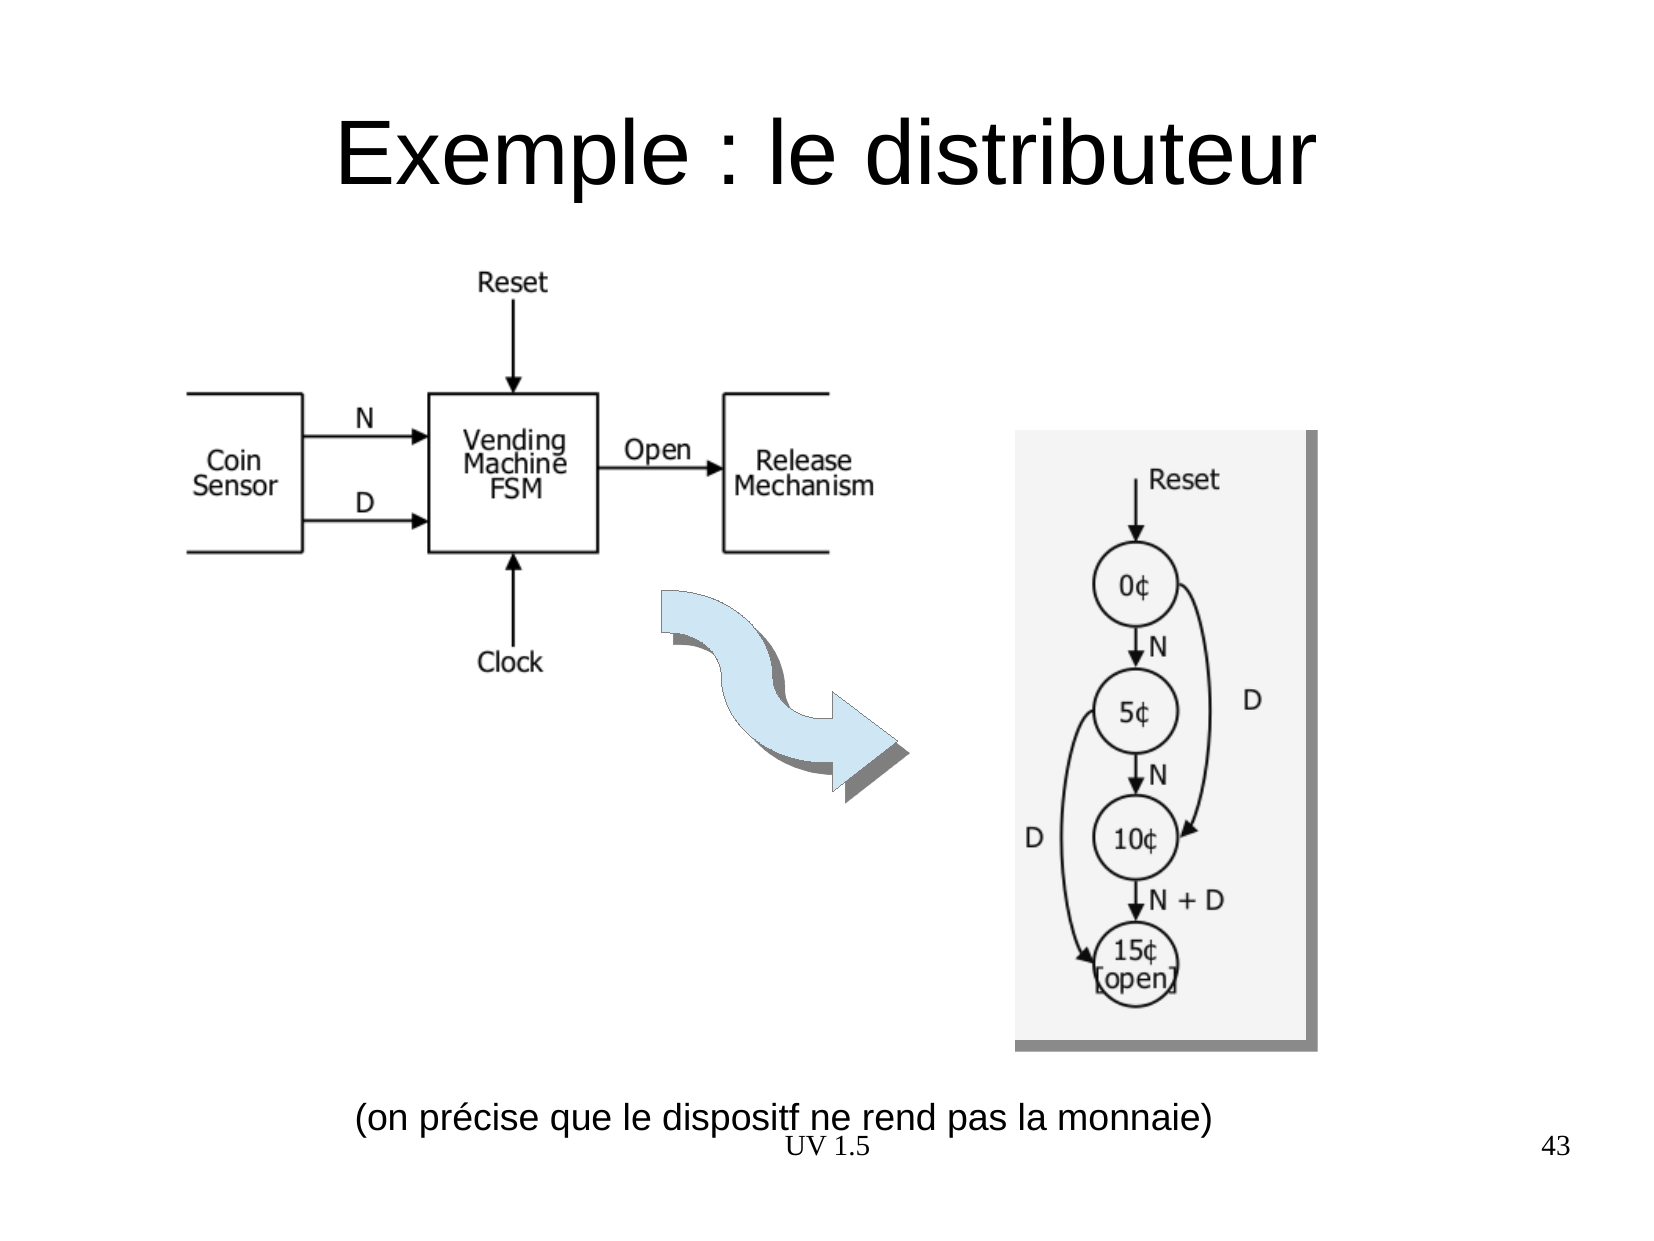

# Exemple : le distributeur
(on précise que le dispositf ne rend pas la monnaie)
UV 1.5
43